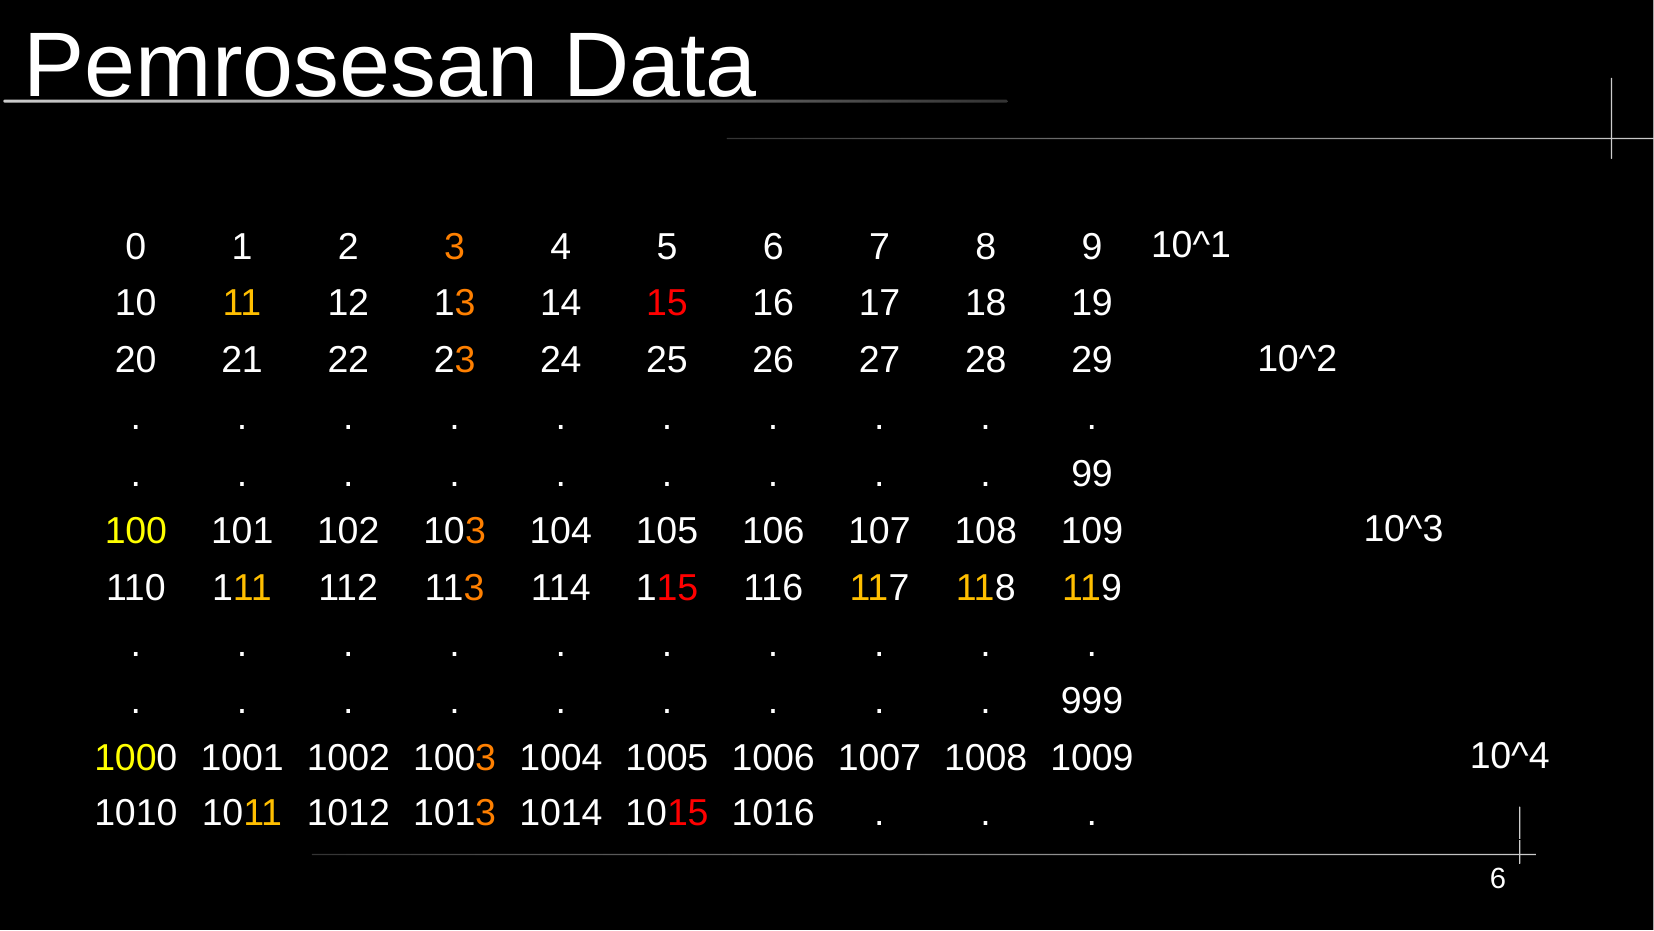

# Pemrosesan Data
| 0 | 1 | 2 | 3 | 4 | 5 | 6 | 7 | 8 | 9 | 10^1 | | | |
| --- | --- | --- | --- | --- | --- | --- | --- | --- | --- | --- | --- | --- | --- |
| 10 | 11 | 12 | 13 | 14 | 15 | 16 | 17 | 18 | 19 | | | | |
| 20 | 21 | 22 | 23 | 24 | 25 | 26 | 27 | 28 | 29 | | 10^2 | | |
| . | . | . | . | . | . | . | . | . | . | | | | |
| . | . | . | . | . | . | . | . | . | 99 | | | | |
| 100 | 101 | 102 | 103 | 104 | 105 | 106 | 107 | 108 | 109 | | | 10^3 | |
| 110 | 111 | 112 | 113 | 114 | 115 | 116 | 117 | 118 | 119 | | | | |
| . | . | . | . | . | . | . | . | . | . | | | | |
| . | . | . | . | . | . | . | . | . | 999 | | | | |
| 1000 | 1001 | 1002 | 1003 | 1004 | 1005 | 1006 | 1007 | 1008 | 1009 | | | | 10^4 |
| 1010 | 1011 | 1012 | 1013 | 1014 | 1015 | 1016 | . | . | . | | | | |
6